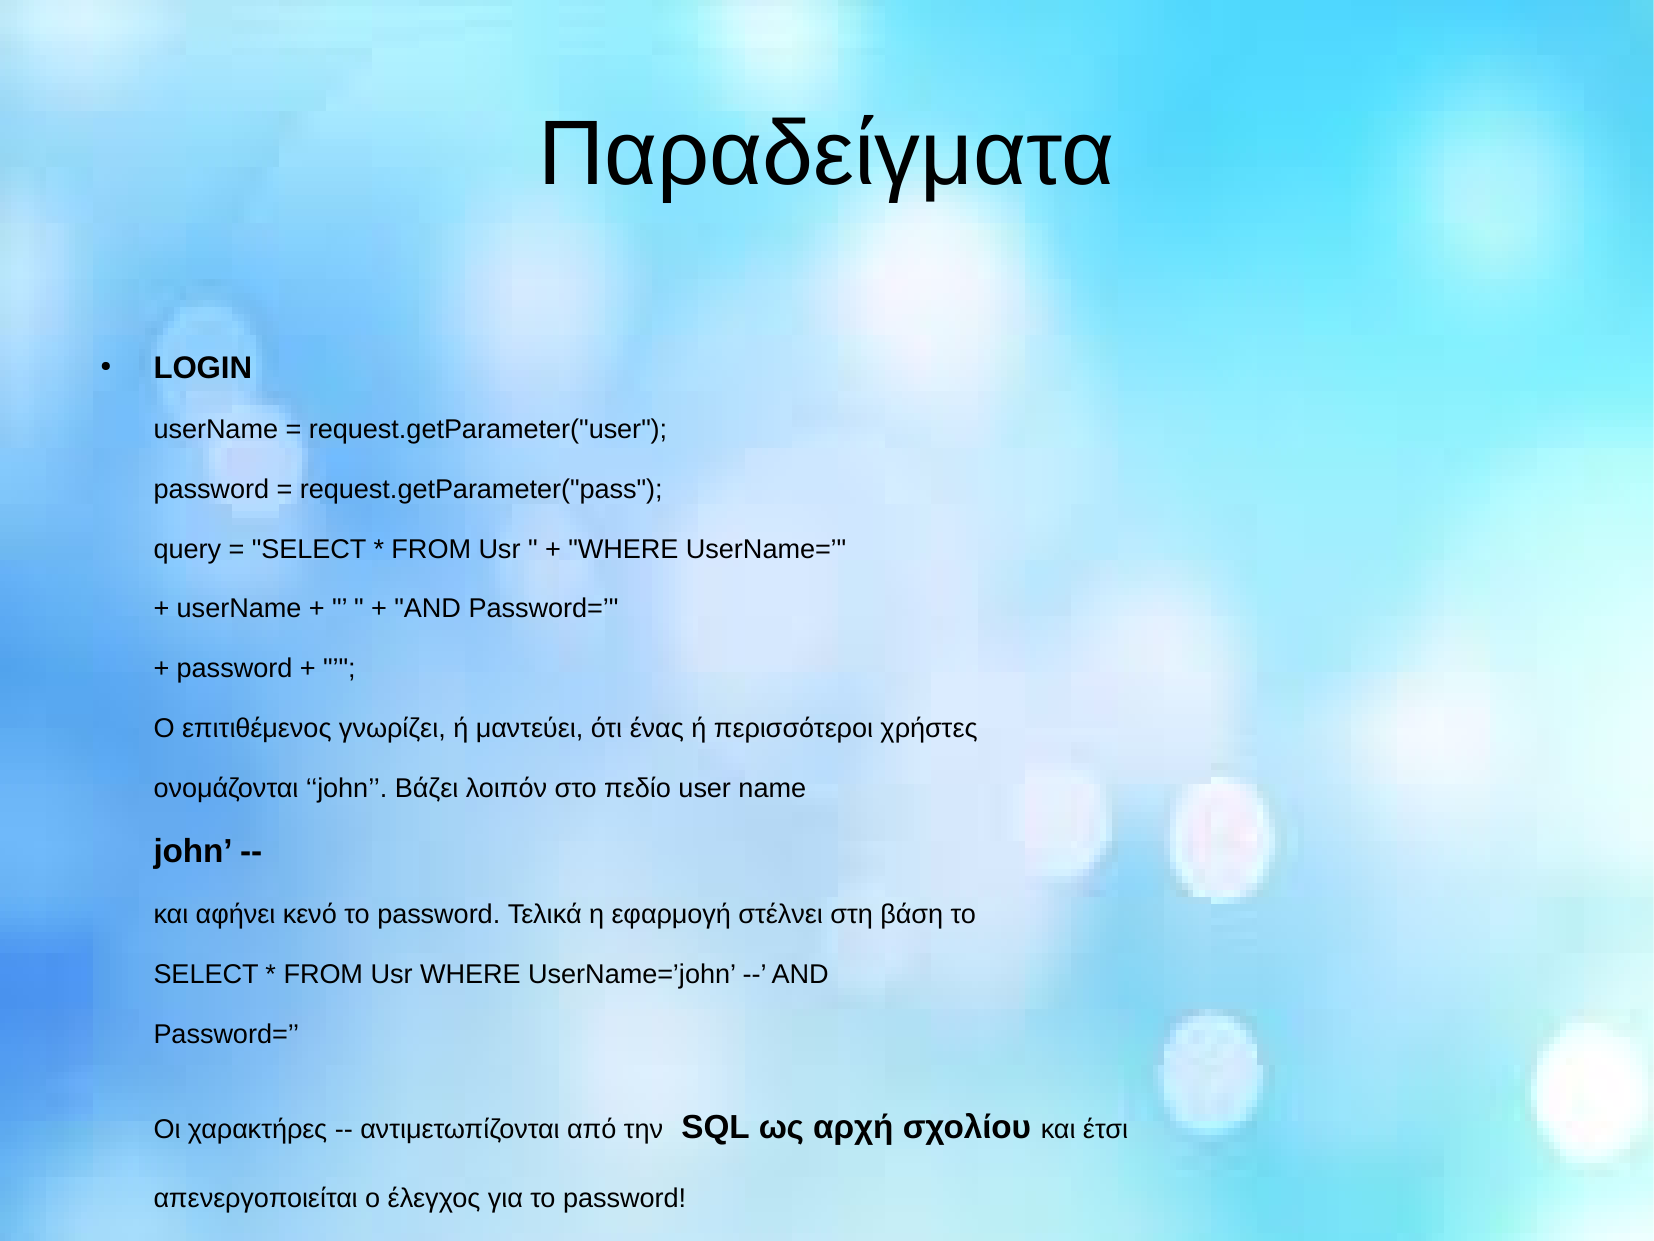

# Παραδείγματα
LOGIN
userName = request.getParameter("user");
password = request.getParameter("pass");
query = "SELECT * FROM Usr " + "WHERE UserName=’"
+ userName + "’ " + "AND Password=’"
+ password + "’";
Ο επιτιθέμενος γνωρίζει, ή μαντεύει, ότι ένας ή περισσότεροι χρήστες
ονομάζονται ‘‘john’’. Βάζει λοιπόν στο πεδίο user name
john’ --
και αφήνει κενό το password. Τελικά η εφαρμογή στέλνει στη βάση το
SELECT * FROM Usr WHERE UserName=’john’ --’ AND
Password=’’
Οι χαρακτήρες ‐‐ αντιμετωπίζονται από την SQL ως αρχή σχολίου και έτσι
απενεργοποιείται ο έλεγχος για το password!